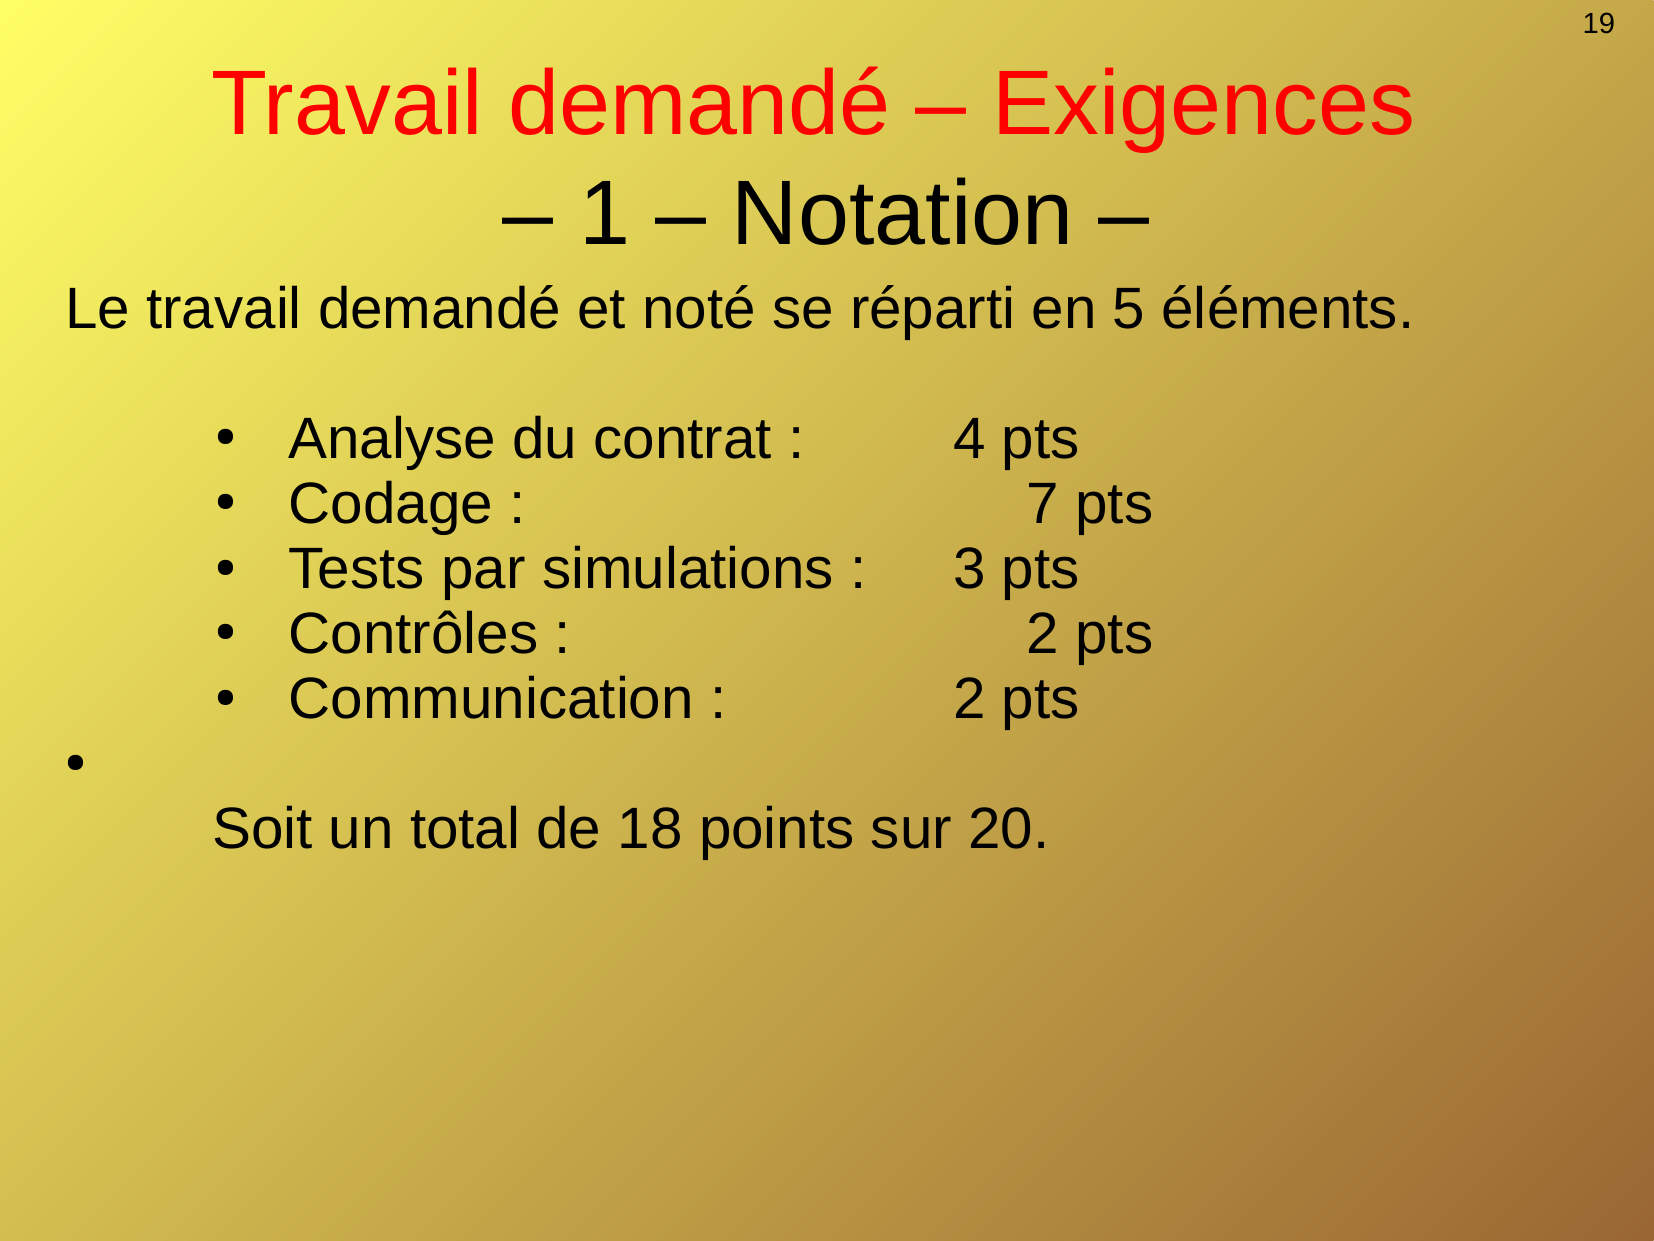

# Travail demandé – Exigences – 1 – Notation –
Le travail demandé et noté se réparti en 5 éléments.
	Analyse du contrat : 		4 pts
	Codage : 							7 pts
	Tests par simulations : 	3 pts
	Contrôles : 						2 pts
	Communication : 			2 pts
		Soit un total de 18 points sur 20.